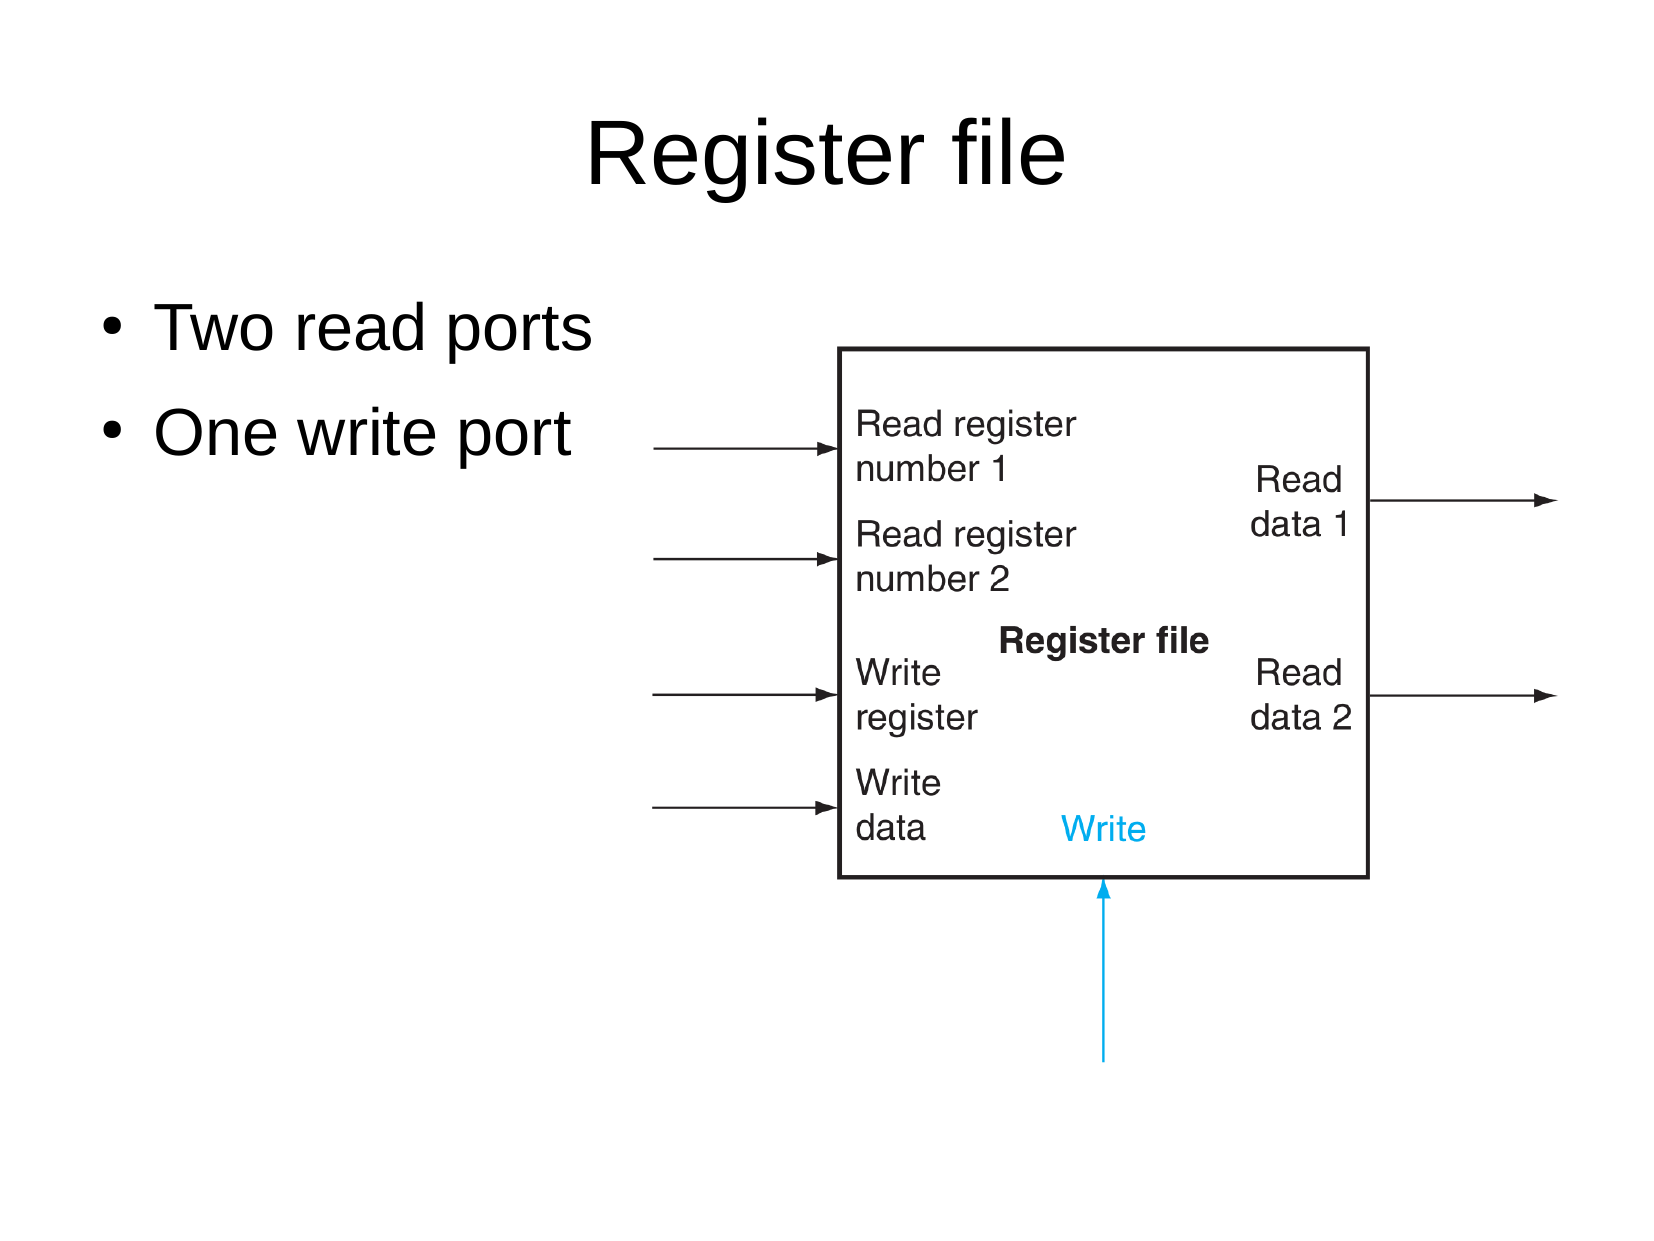

# Register file
Two read ports
One write port